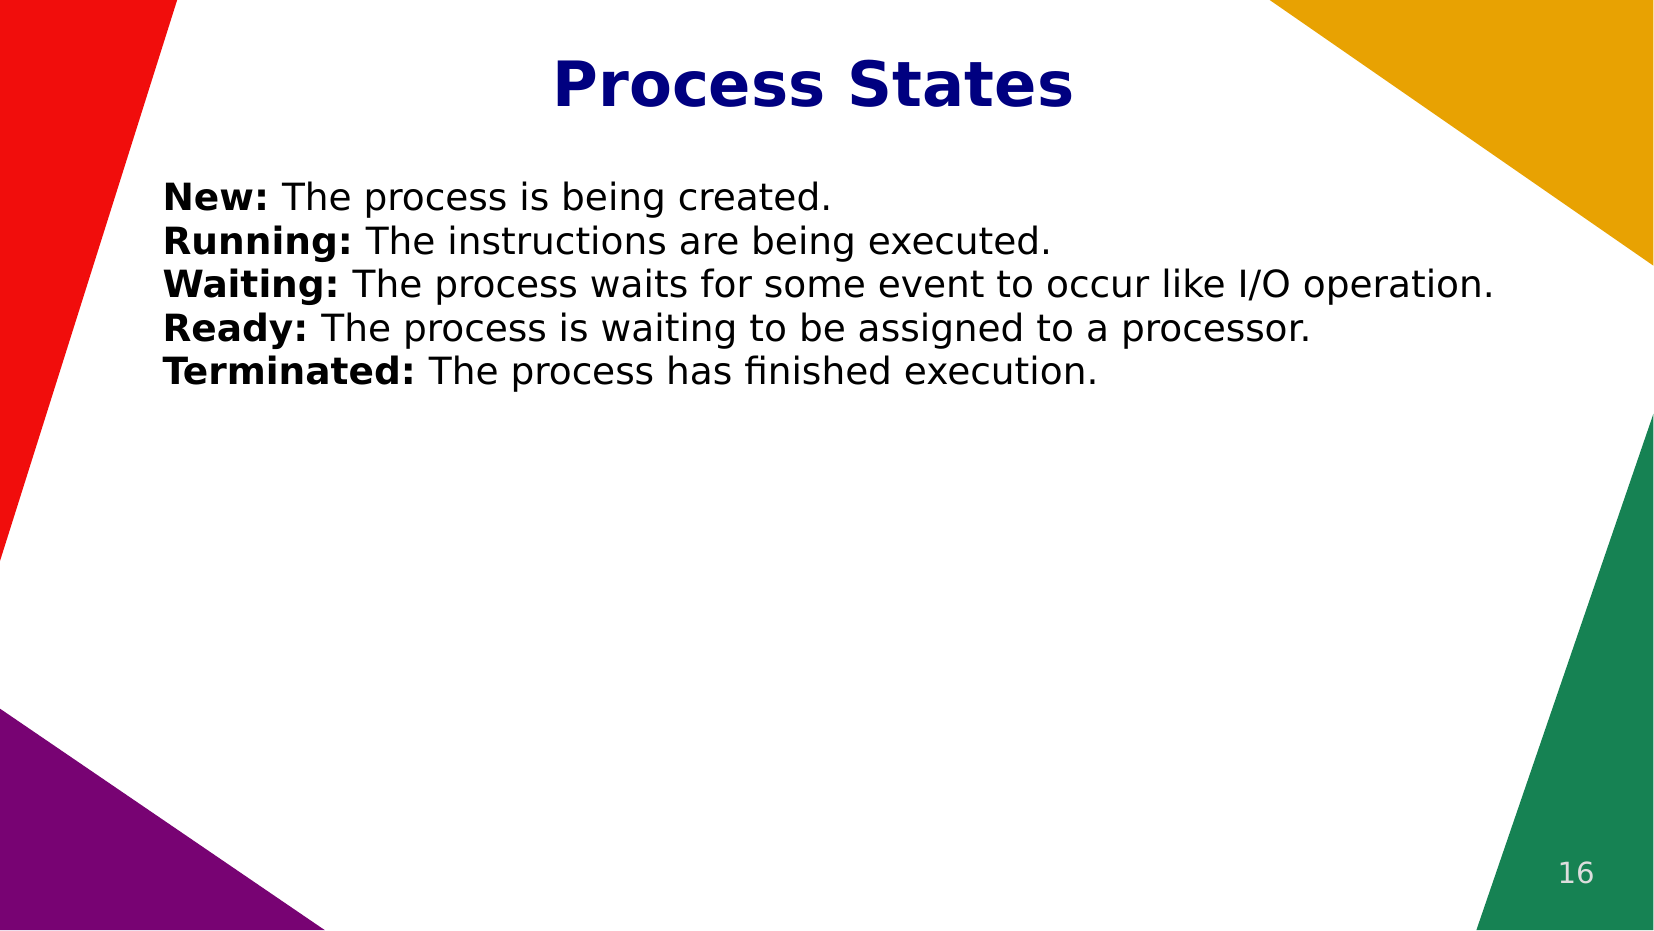

# Process States
New: The process is being created.
Running: The instructions are being executed.
Waiting: The process waits for some event to occur like I/O operation.
Ready: The process is waiting to be assigned to a processor.
Terminated: The process has finished execution.
16